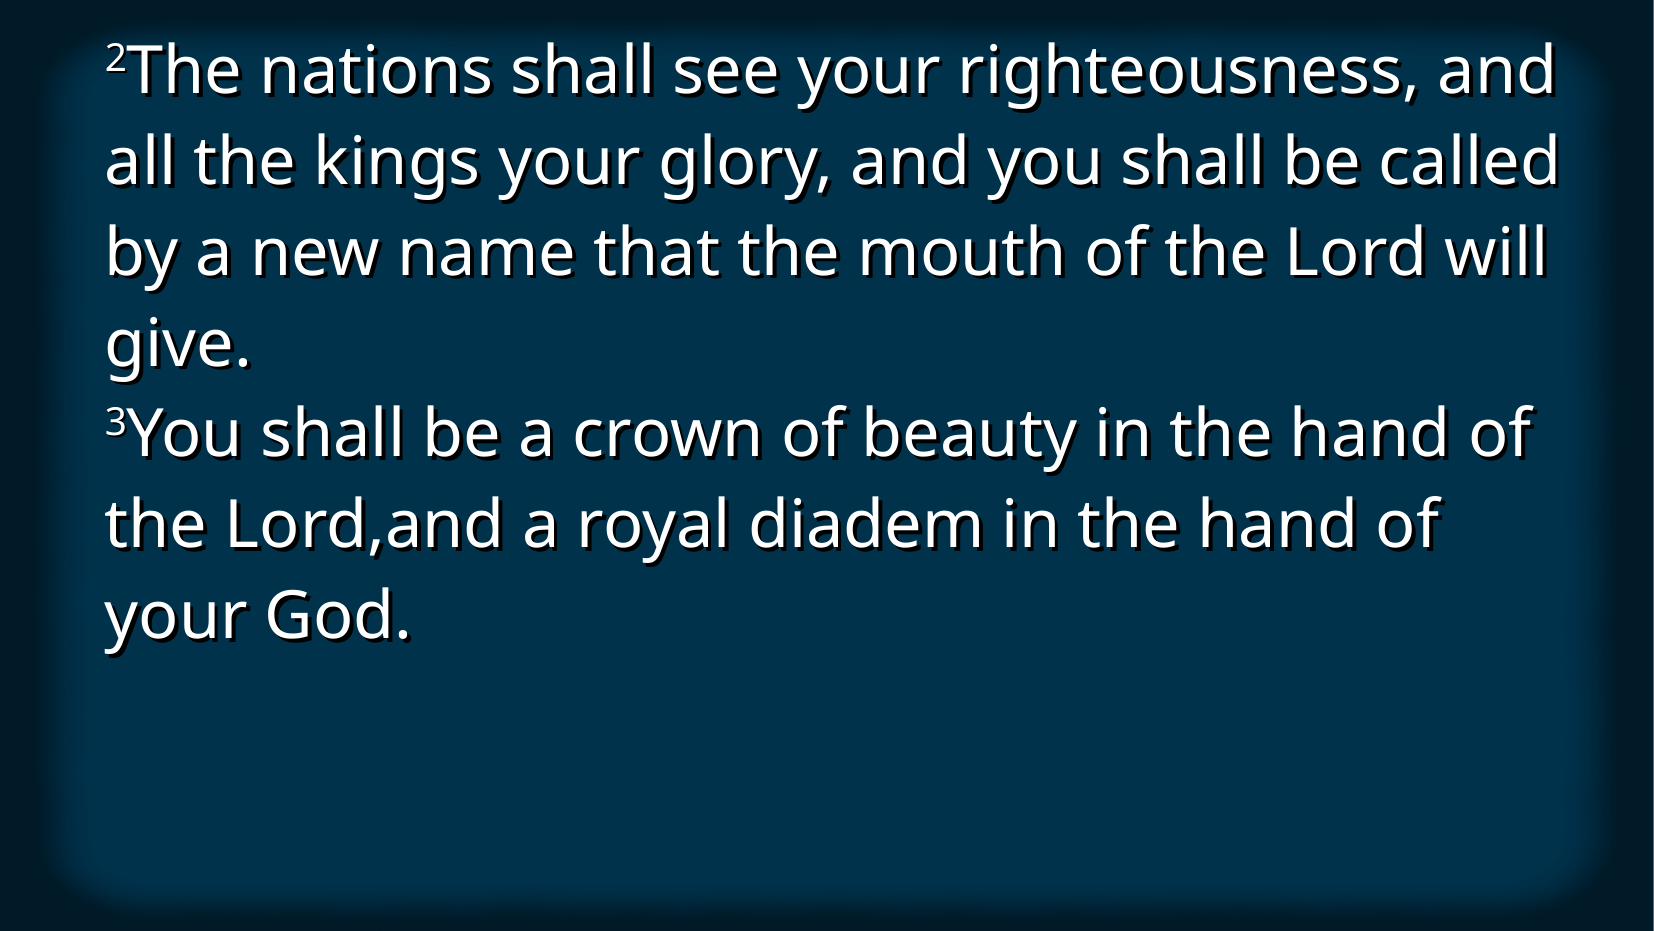

2The nations shall see your righteousness, and all the kings your glory, and you shall be called by a new name that the mouth of the Lord will give.
3You shall be a crown of beauty in the hand of the Lord,and a royal diadem in the hand of your God.